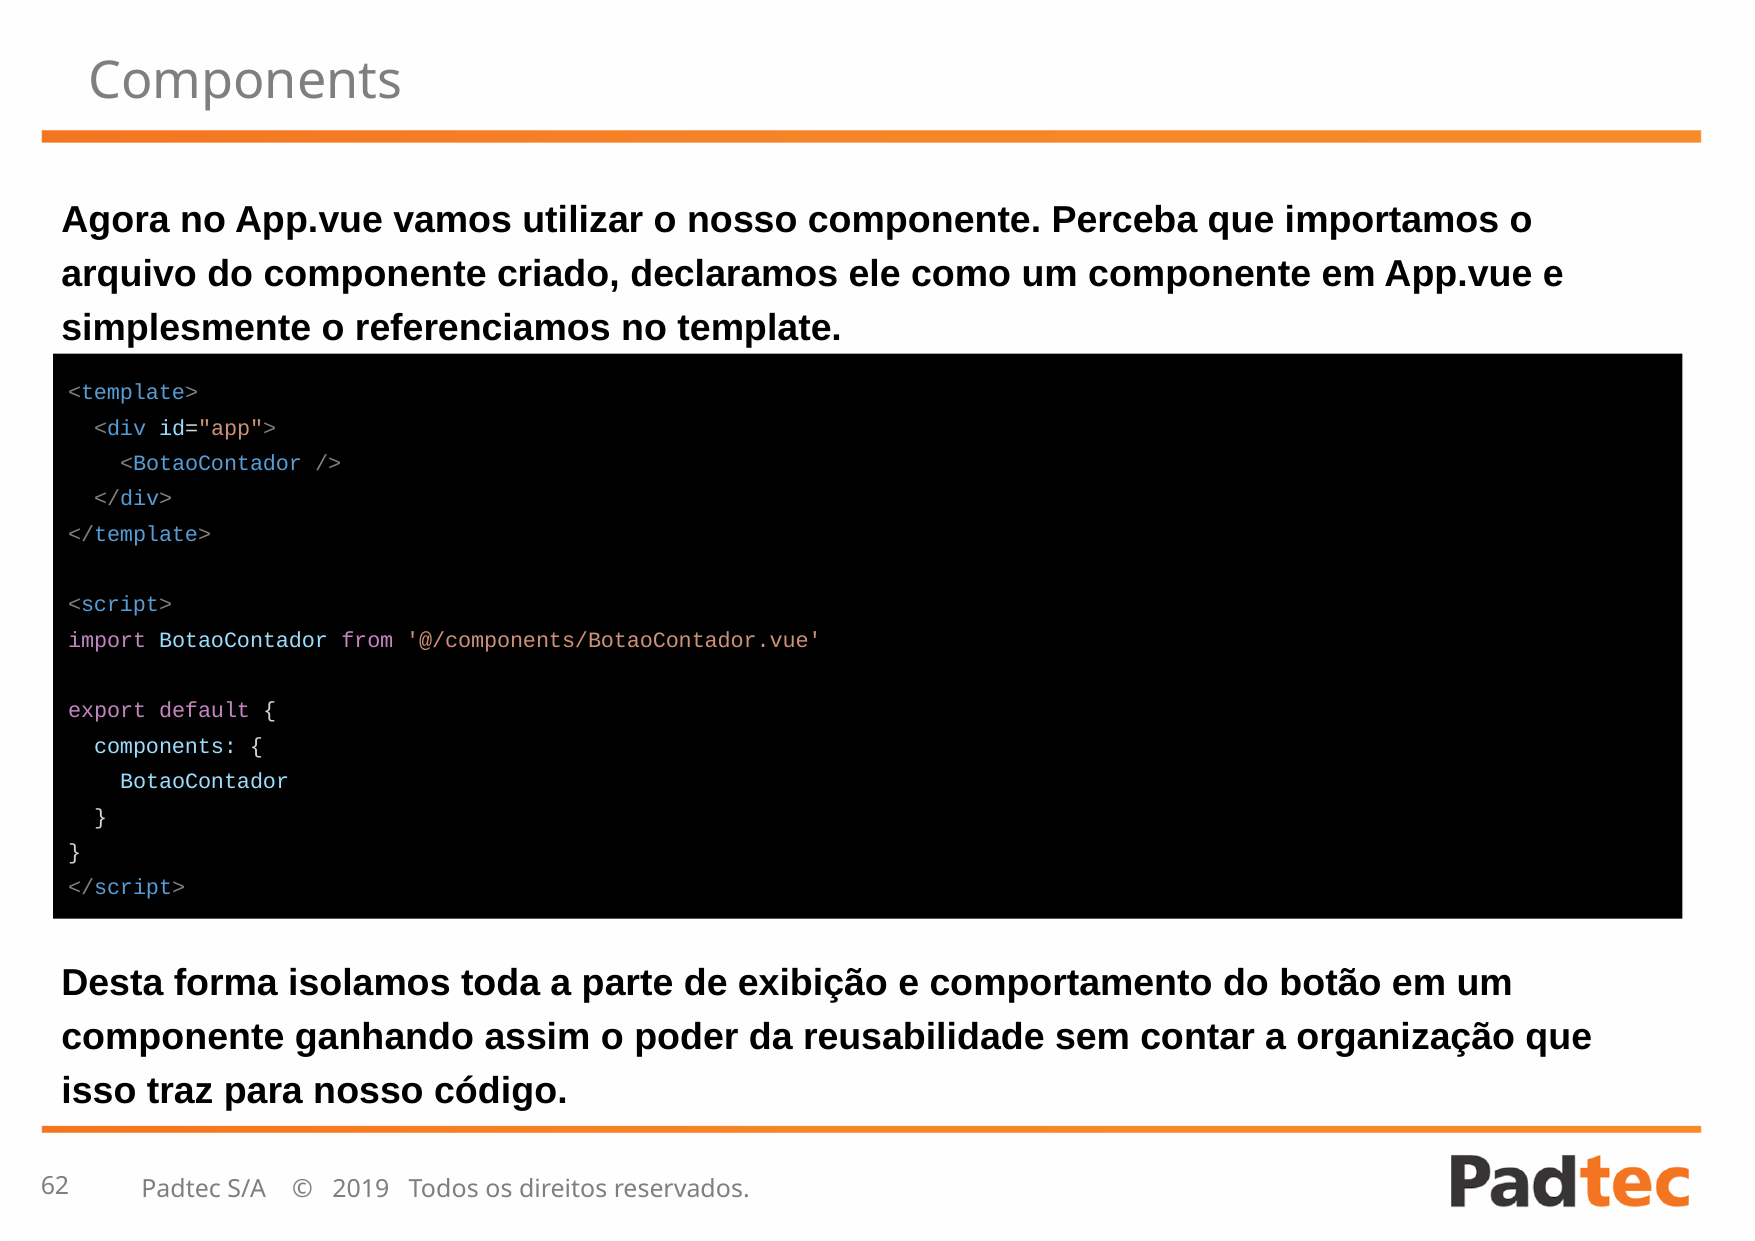

# Components
Agora no App.vue vamos utilizar o nosso componente. Perceba que importamos o arquivo do componente criado, declaramos ele como um componente em App.vue e simplesmente o referenciamos no template.
<template>
 <div id="app">
 <BotaoContador />
 </div>
</template>
<script>
import BotaoContador from '@/components/BotaoContador.vue'
export default {
 components: {
 BotaoContador
 }
}
</script>
Desta forma isolamos toda a parte de exibição e comportamento do botão em um componente ganhando assim o poder da reusabilidade sem contar a organização que isso traz para nosso código.